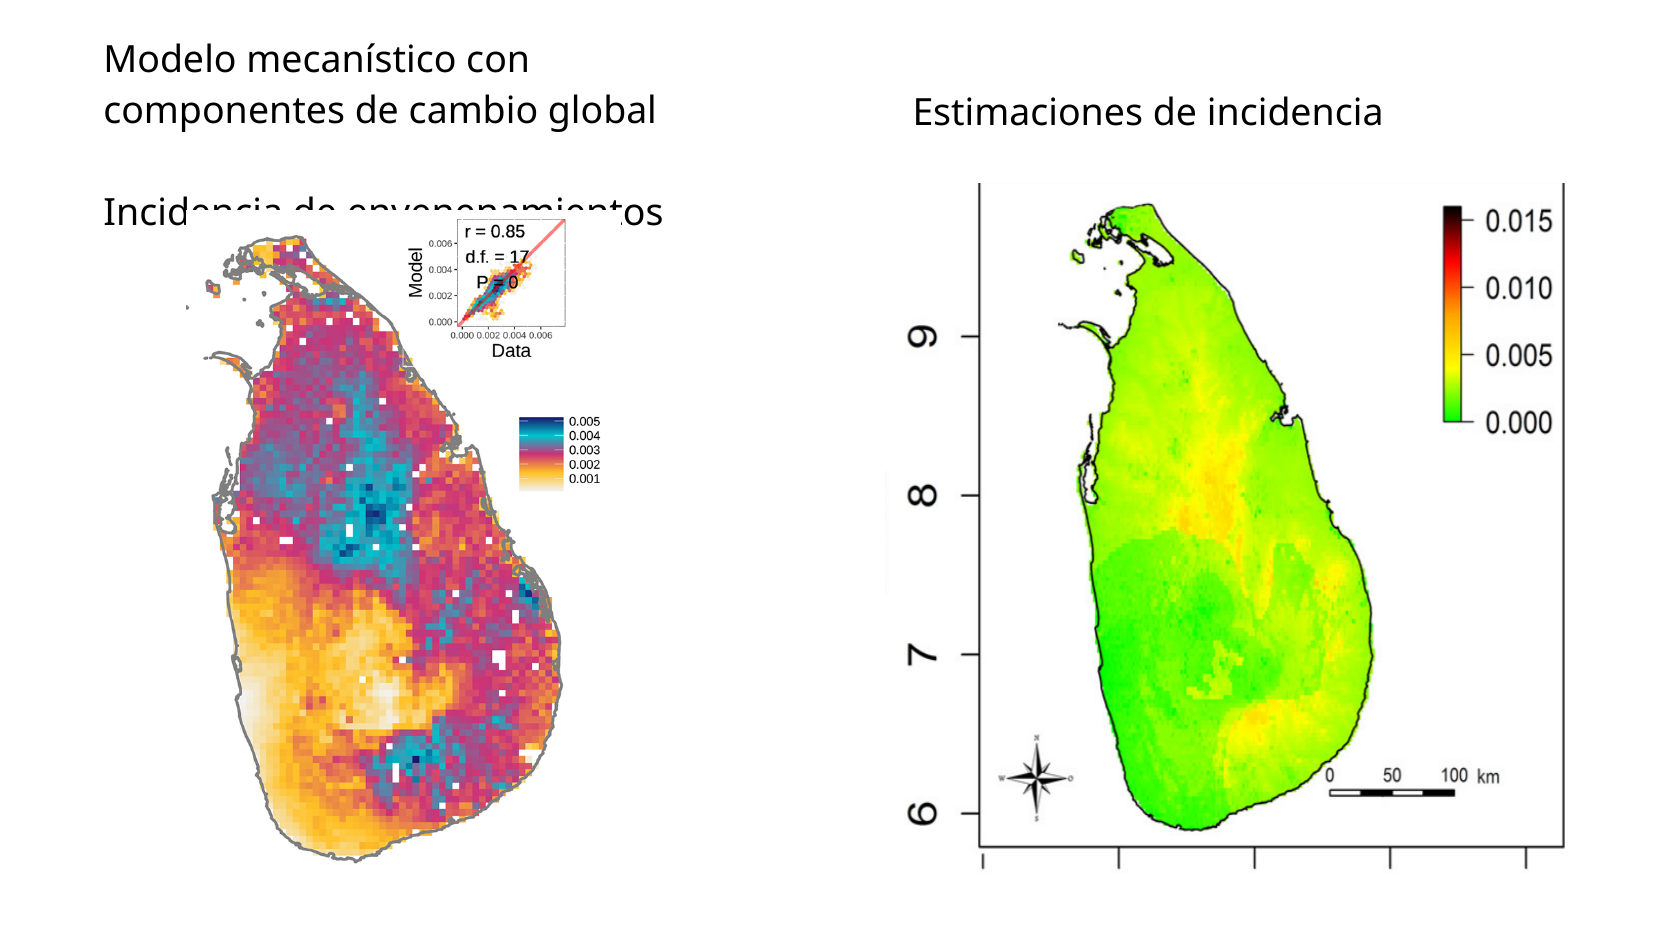

Modelo mecanístico con
componentes de cambio global
Incidencia de envenenamientos
Estimaciones de incidencia